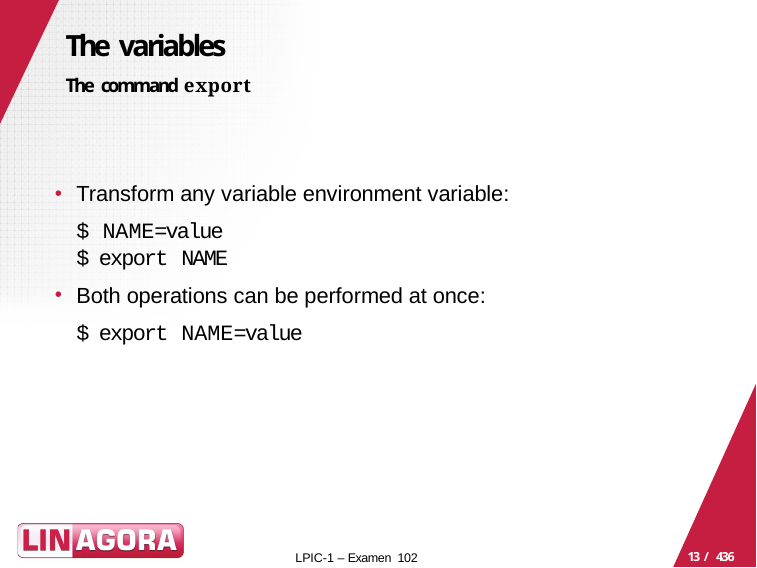

# The variables The command export
Transform any variable environment variable:
$ NAME=value
$ export NAME
Both operations can be performed at once:
$ export NAME=value
LPIC-1 – Examen 102